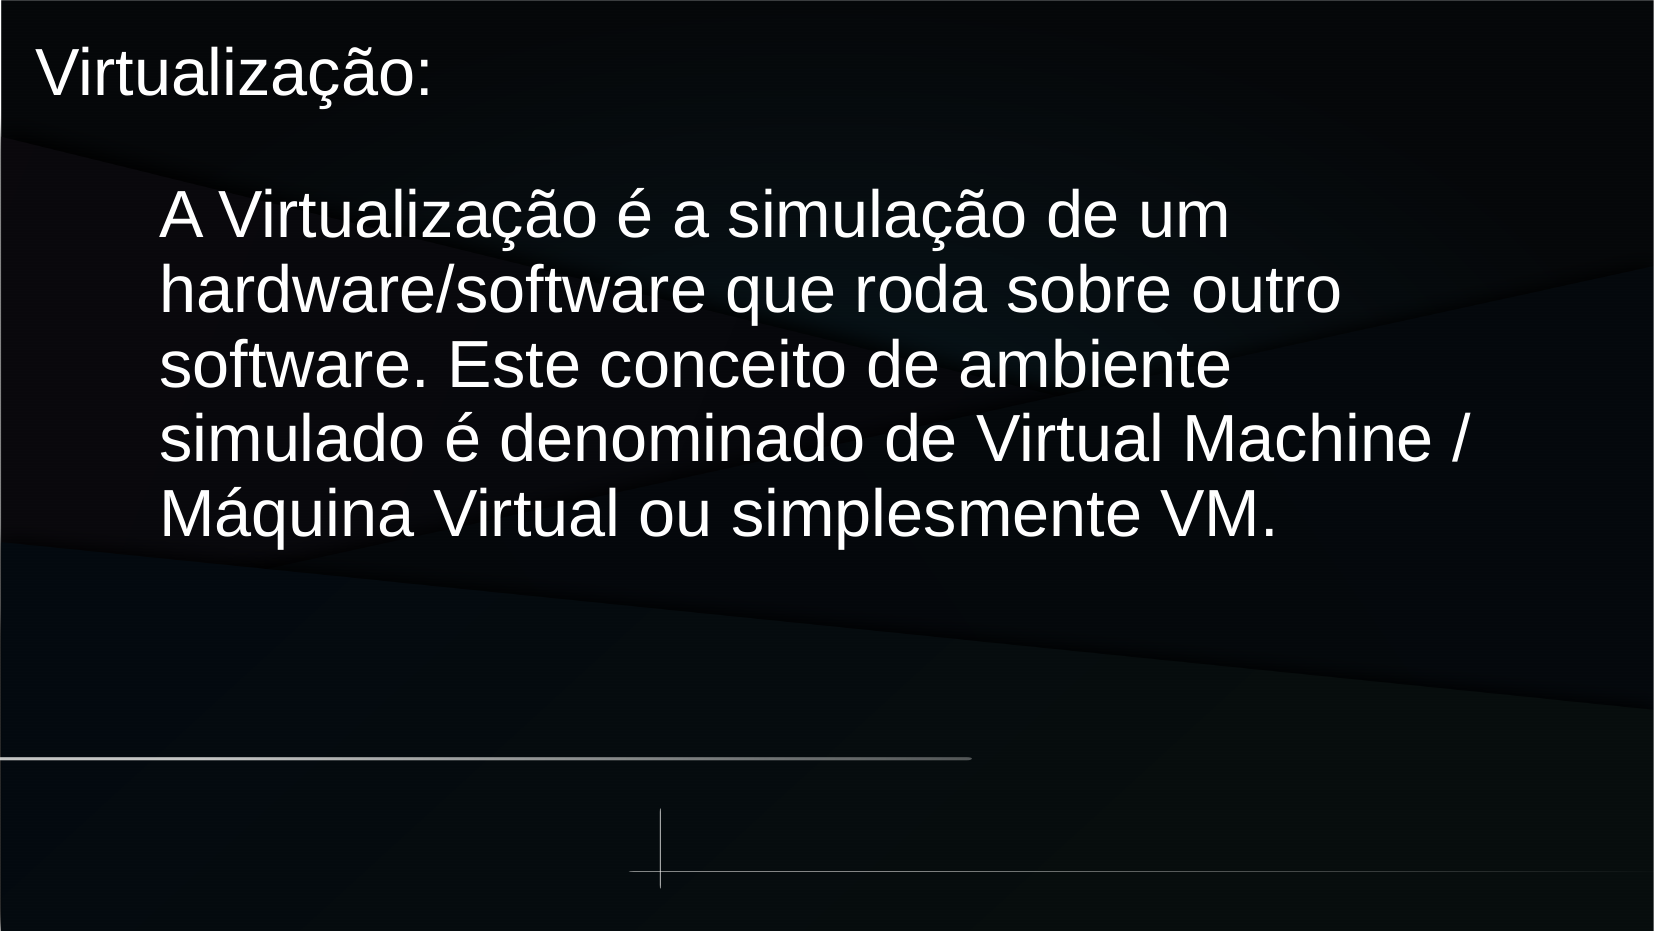

Virtualização:
# A Virtualização é a simulação de um hardware/software que roda sobre outro software. Este conceito de ambiente simulado é denominado de Virtual Machine / Máquina Virtual ou simplesmente VM.